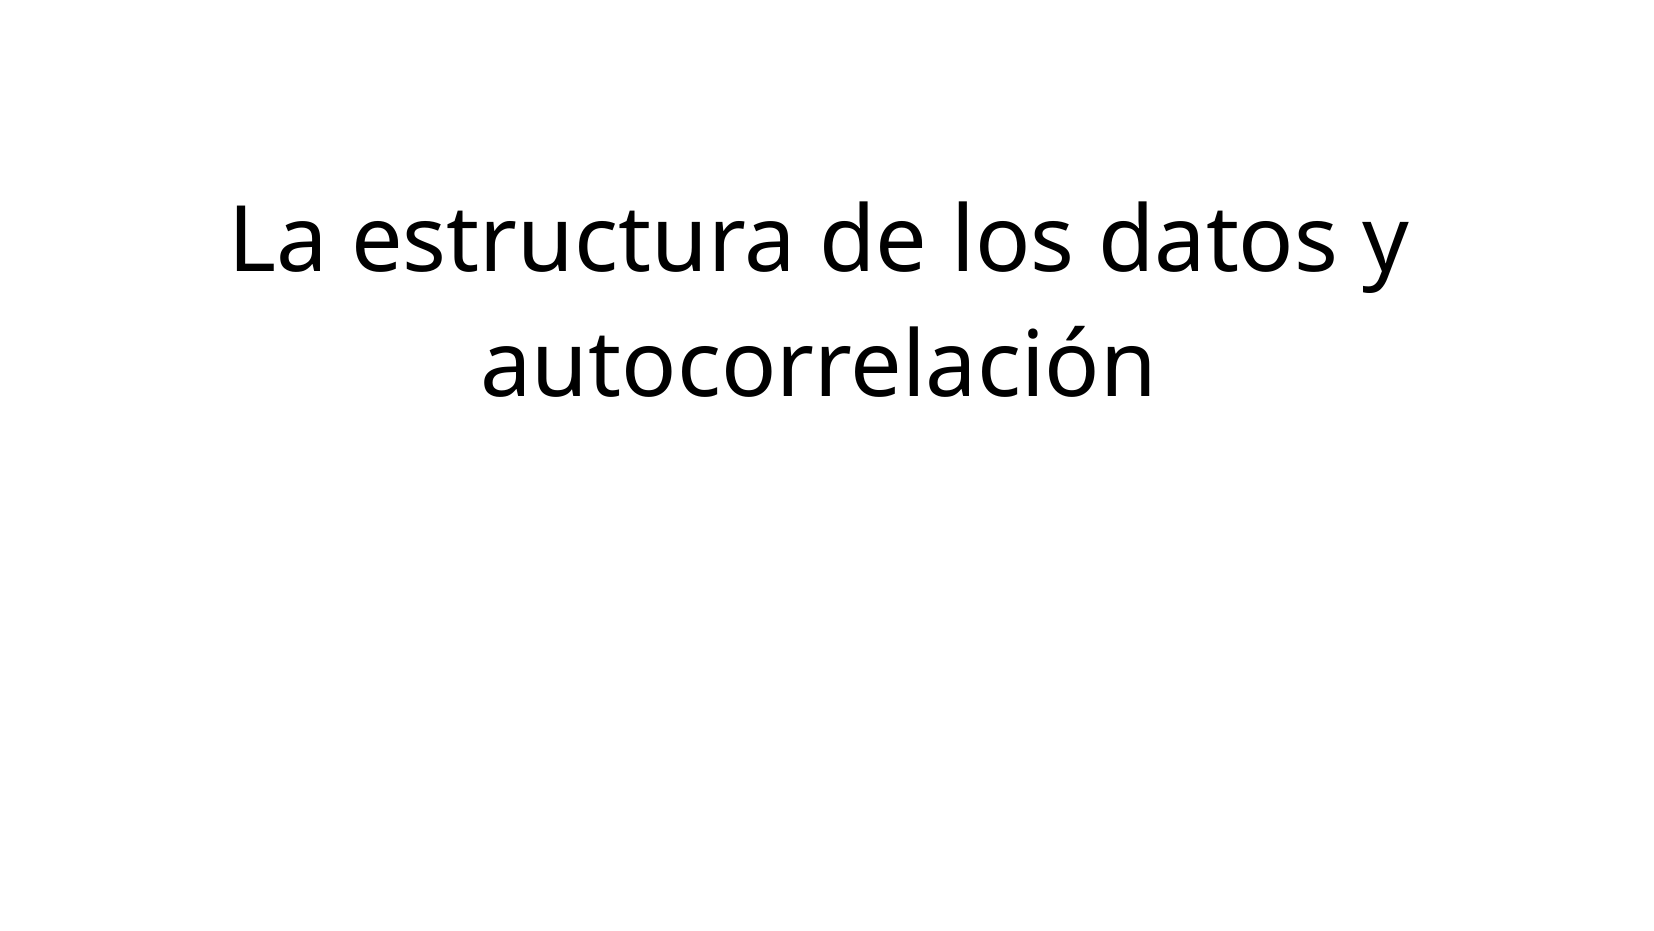

# La estructura de los datos y autocorrelación